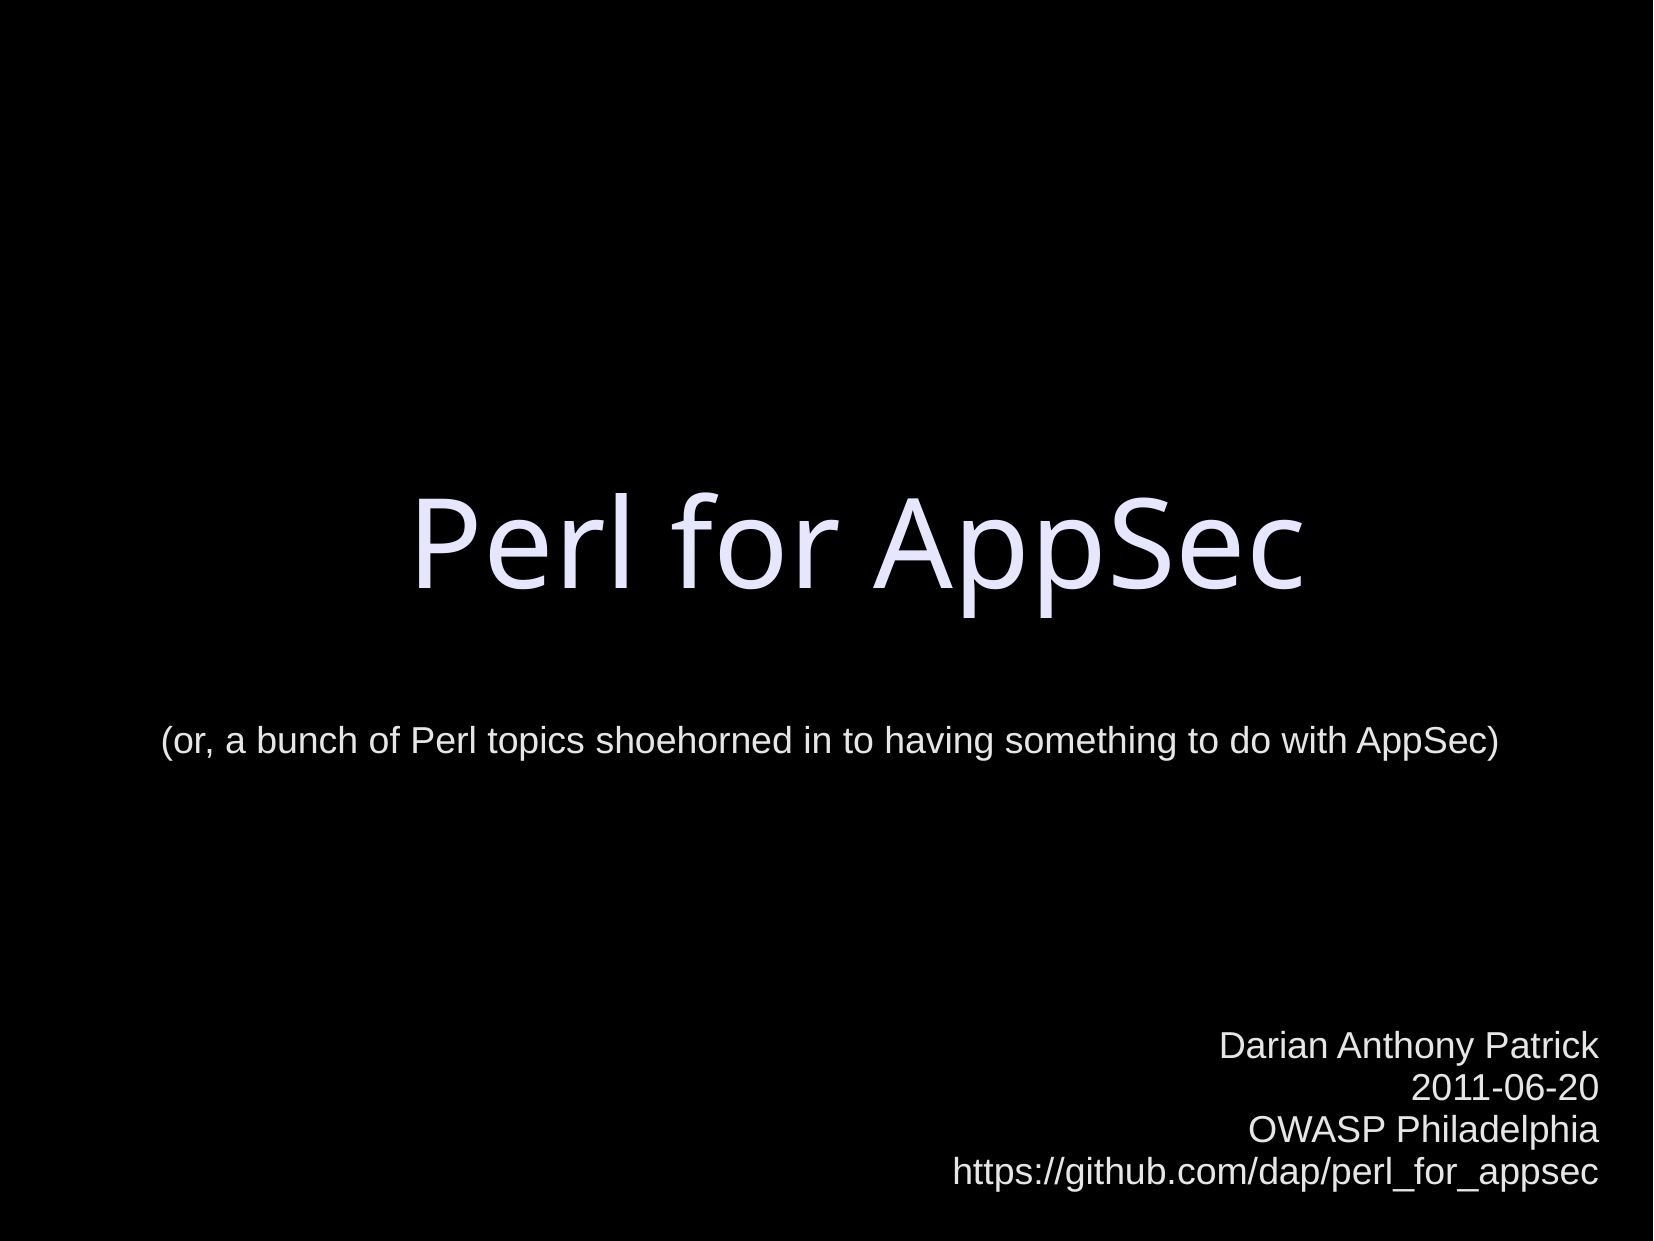

Perl for AppSec
(or, a bunch of Perl topics shoehorned in to having something to do with AppSec)
Darian Anthony Patrick
2011-06-20
OWASP Philadelphia
https://github.com/dap/perl_for_appsec